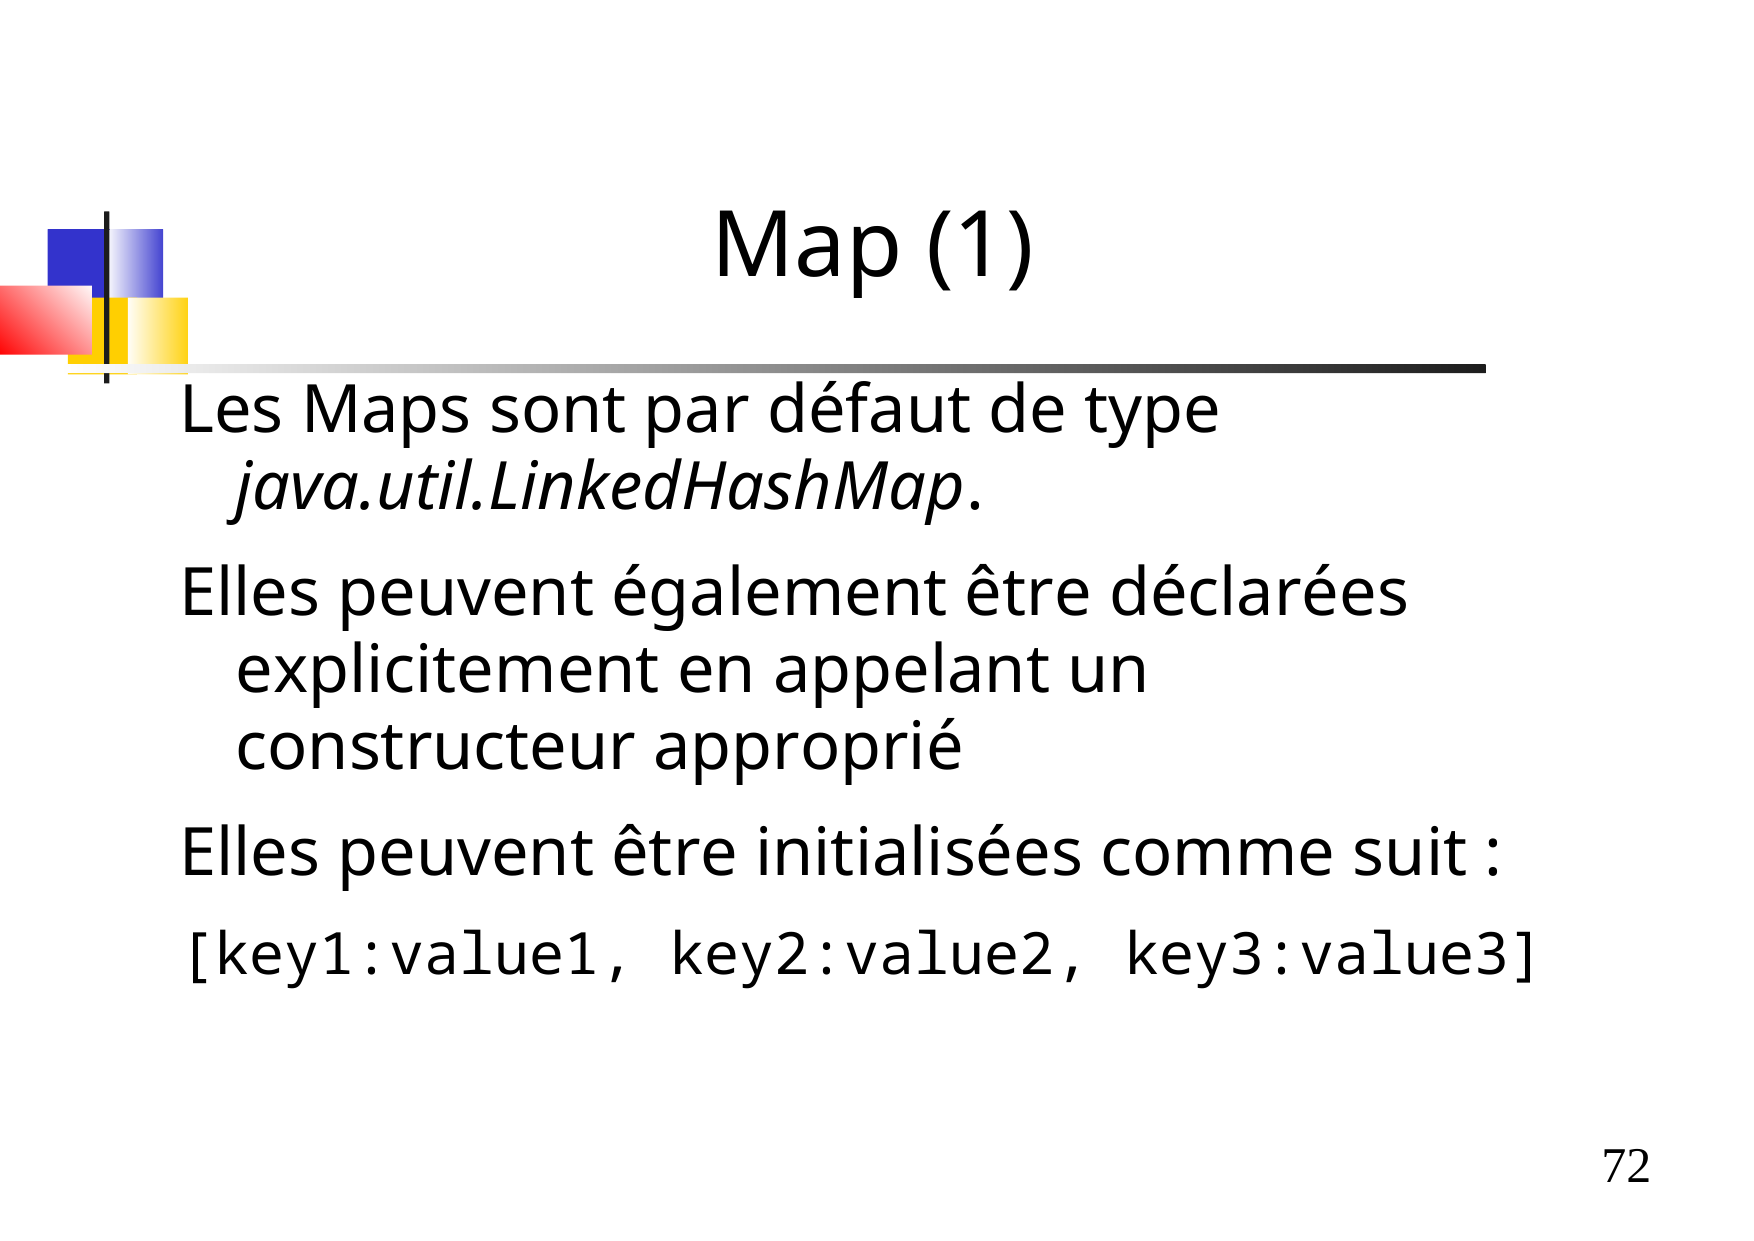

# Map (1)
Les Maps sont par défaut de type java.util.LinkedHashMap.
Elles peuvent également être déclarées explicitement en appelant un constructeur approprié
Elles peuvent être initialisées comme suit :
[key1:value1, key2:value2, key3:value3]